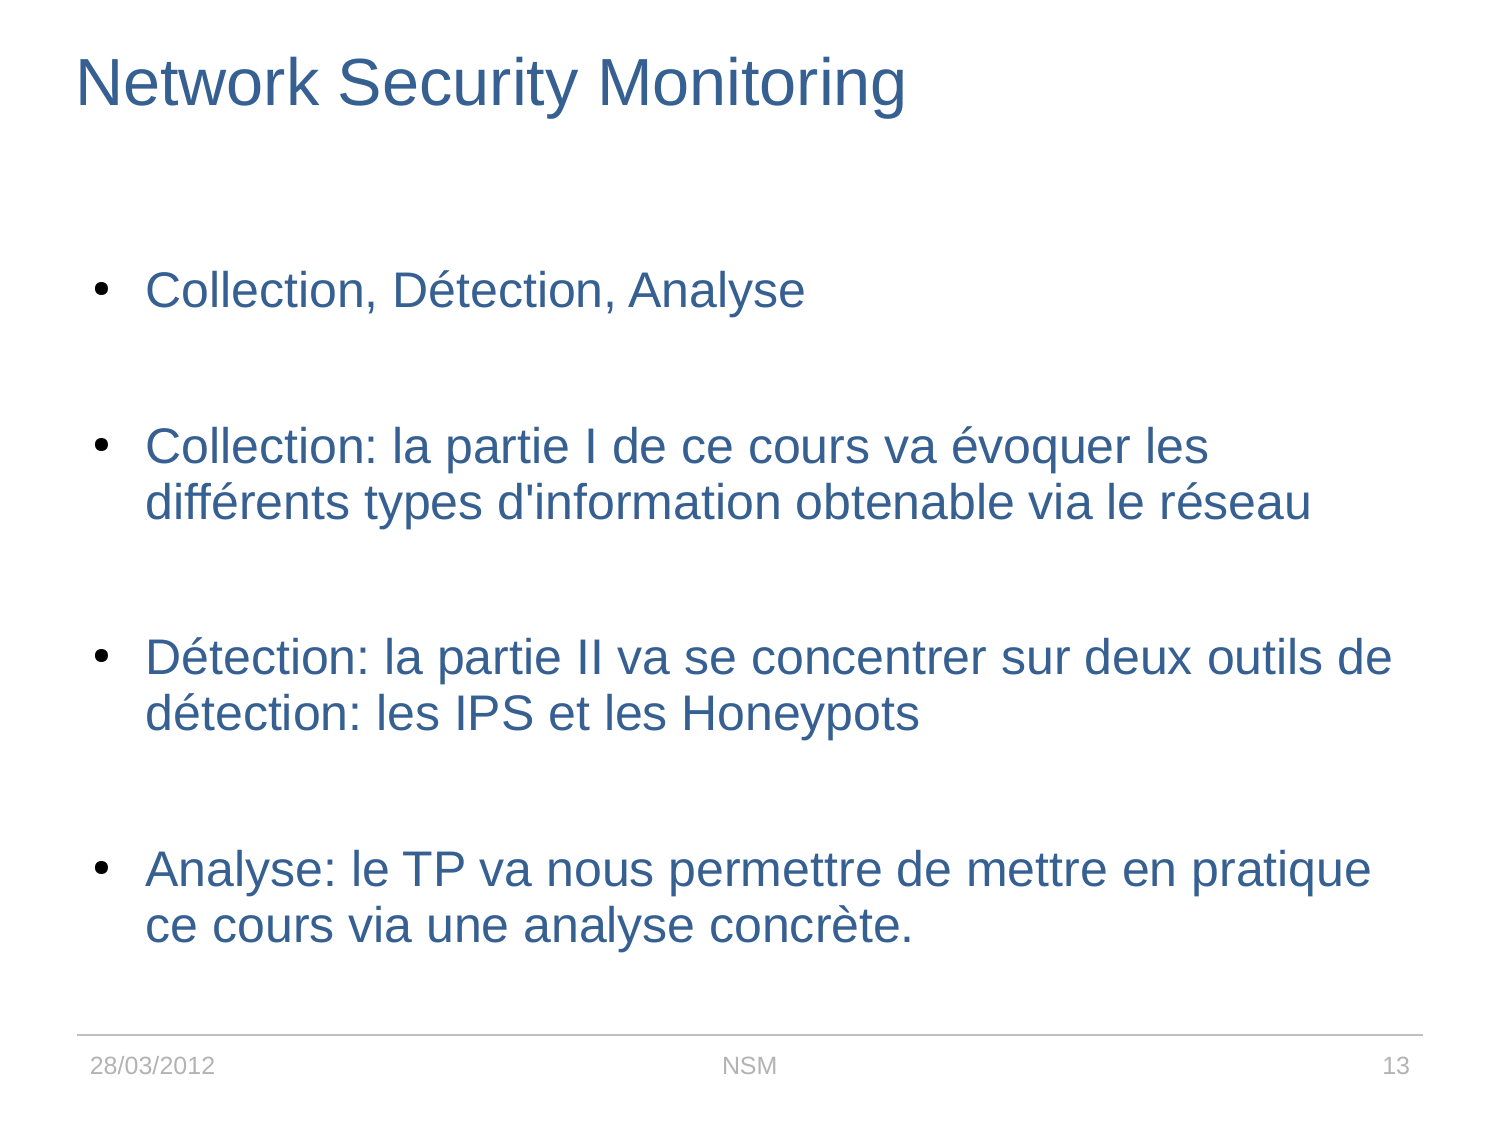

# Network Security Monitoring
Collection, Détection, Analyse
Collection: la partie I de ce cours va évoquer les différents types d'information obtenable via le réseau
Détection: la partie II va se concentrer sur deux outils de détection: les IPS et les Honeypots
Analyse: le TP va nous permettre de mettre en pratique ce cours via une analyse concrète.
Date
Your footer here
13